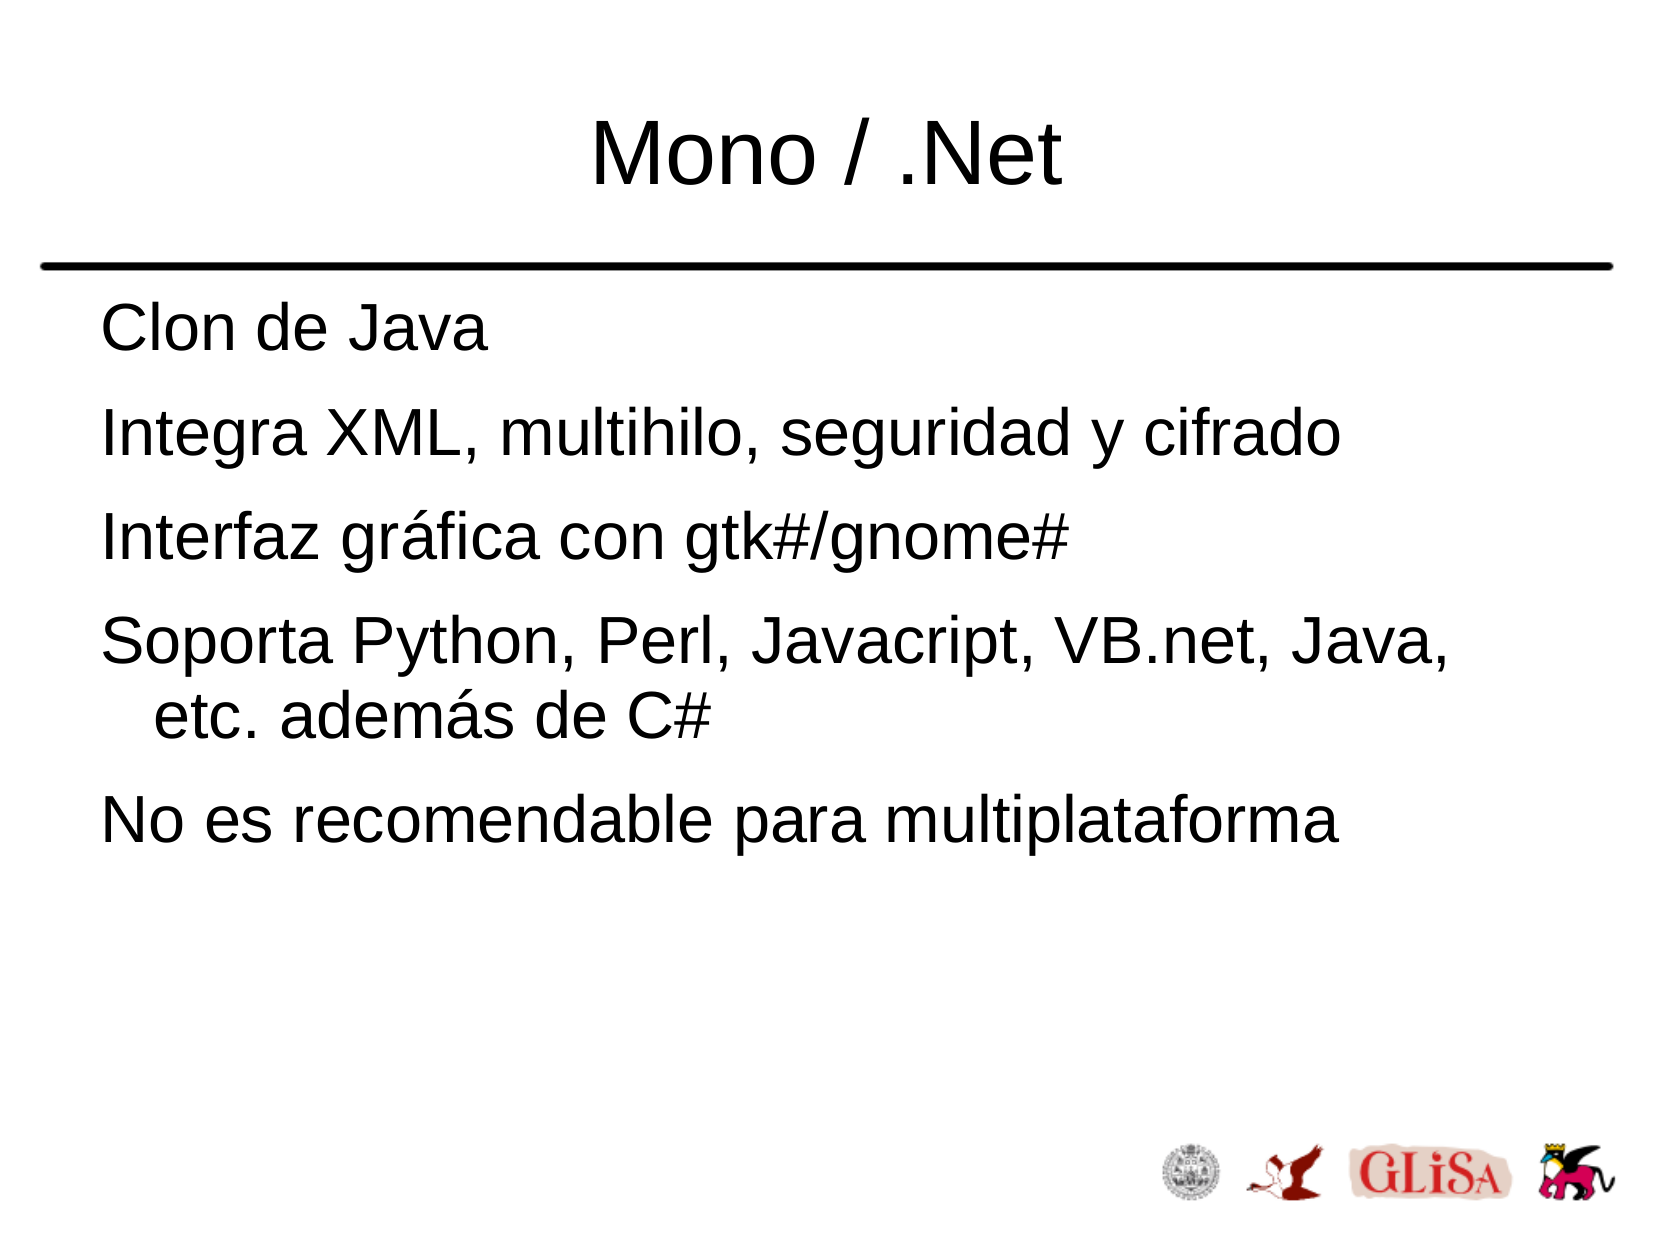

# Mono / .Net
Clon de Java
Integra XML, multihilo, seguridad y cifrado
Interfaz gráfica con gtk#/gnome#
Soporta Python, Perl, Javacript, VB.net, Java, etc. además de C#
No es recomendable para multiplataforma